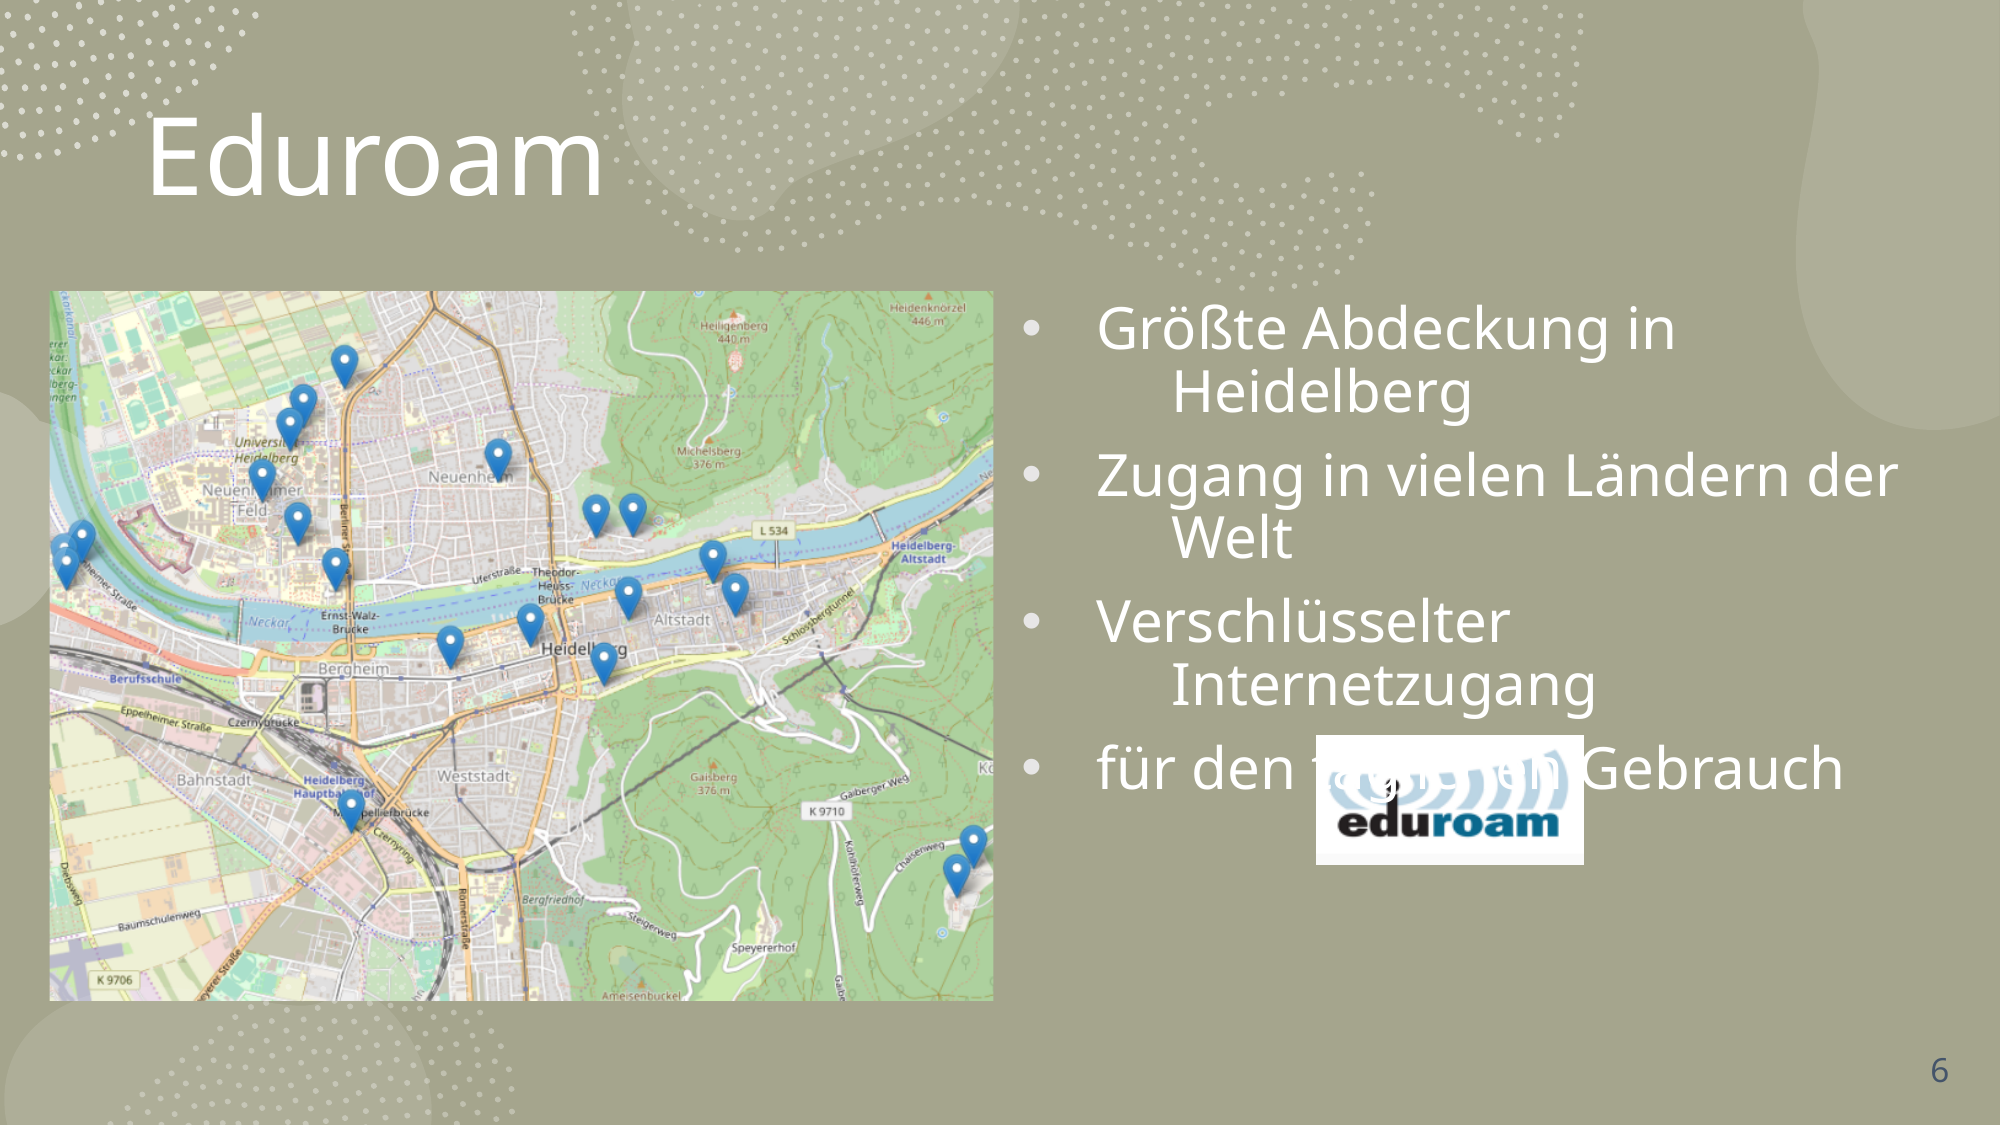

# Eduroam
Größte Abdeckung in Heidelberg
Zugang in vielen Ländern der Welt
Verschlüsselter Internetzugang
für den täglichen Gebrauch